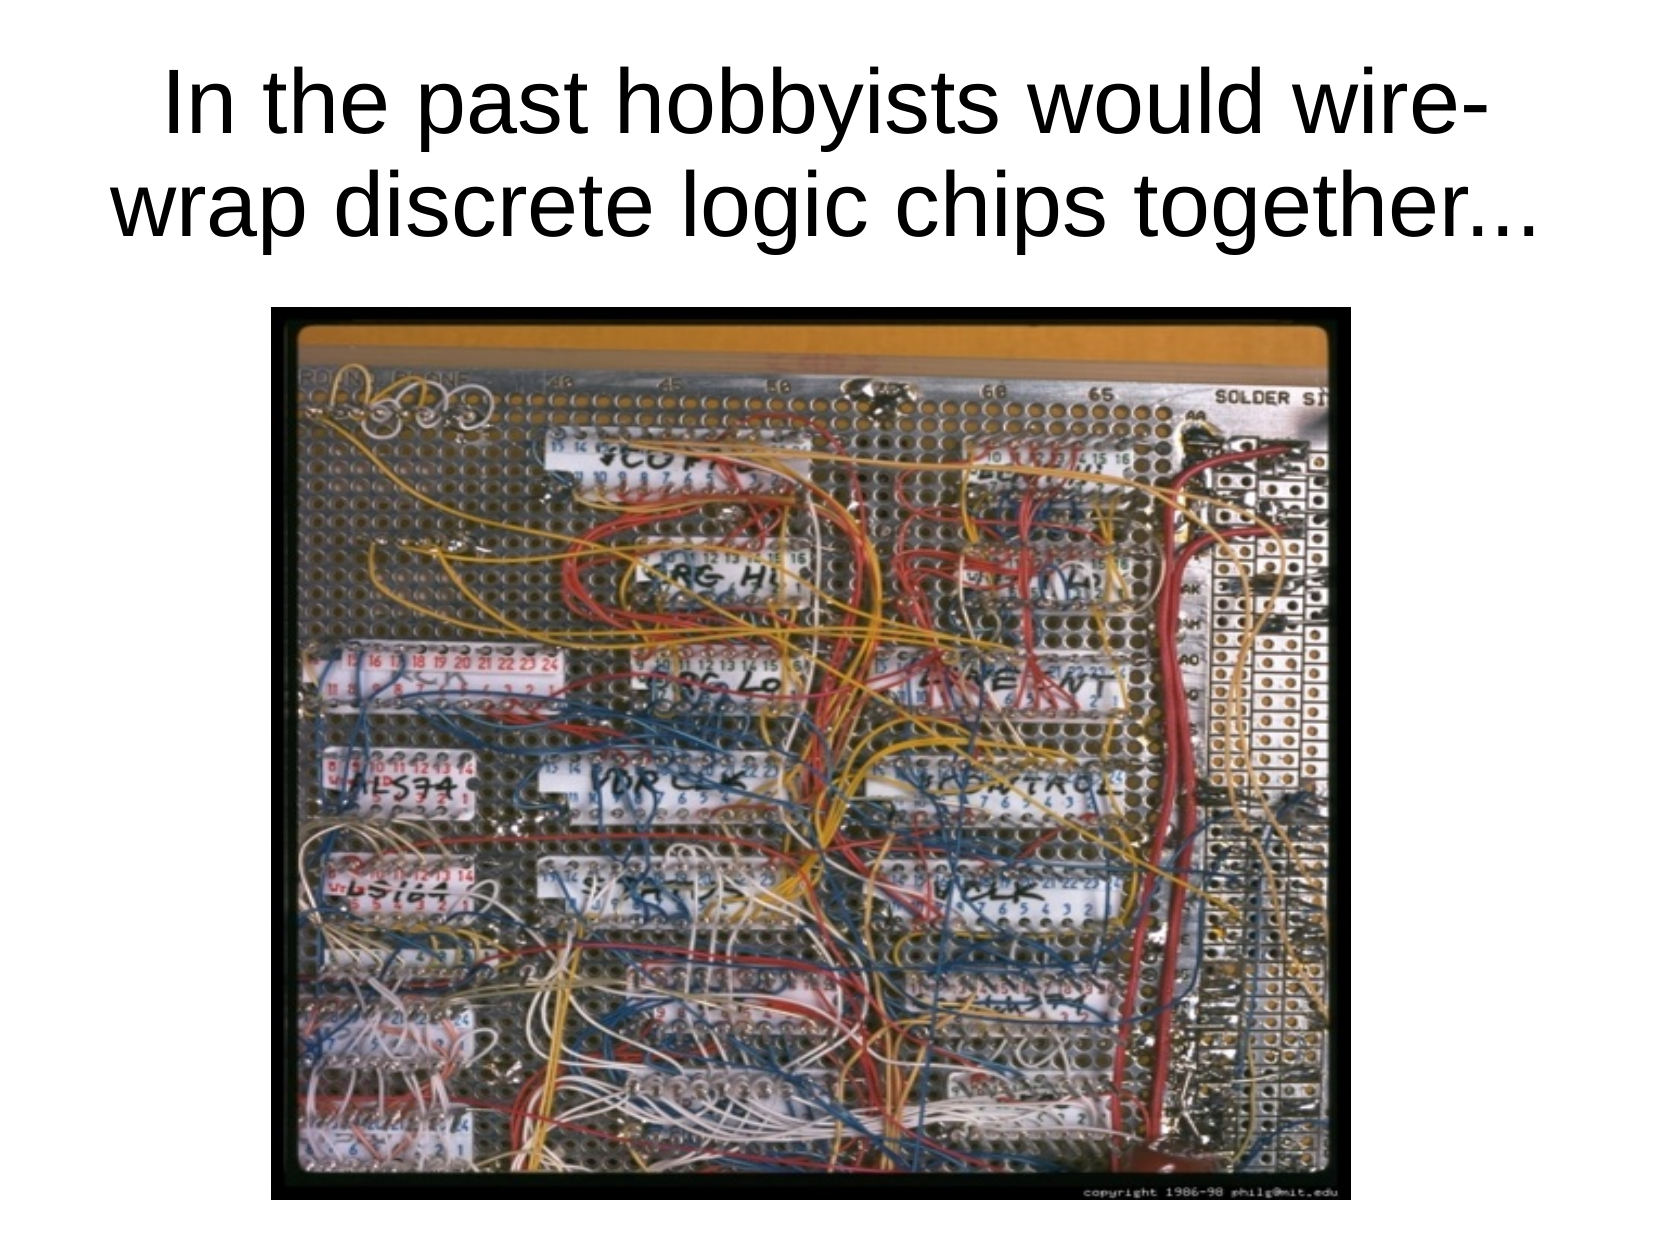

# In the past hobbyists would wire-wrap discrete logic chips together...